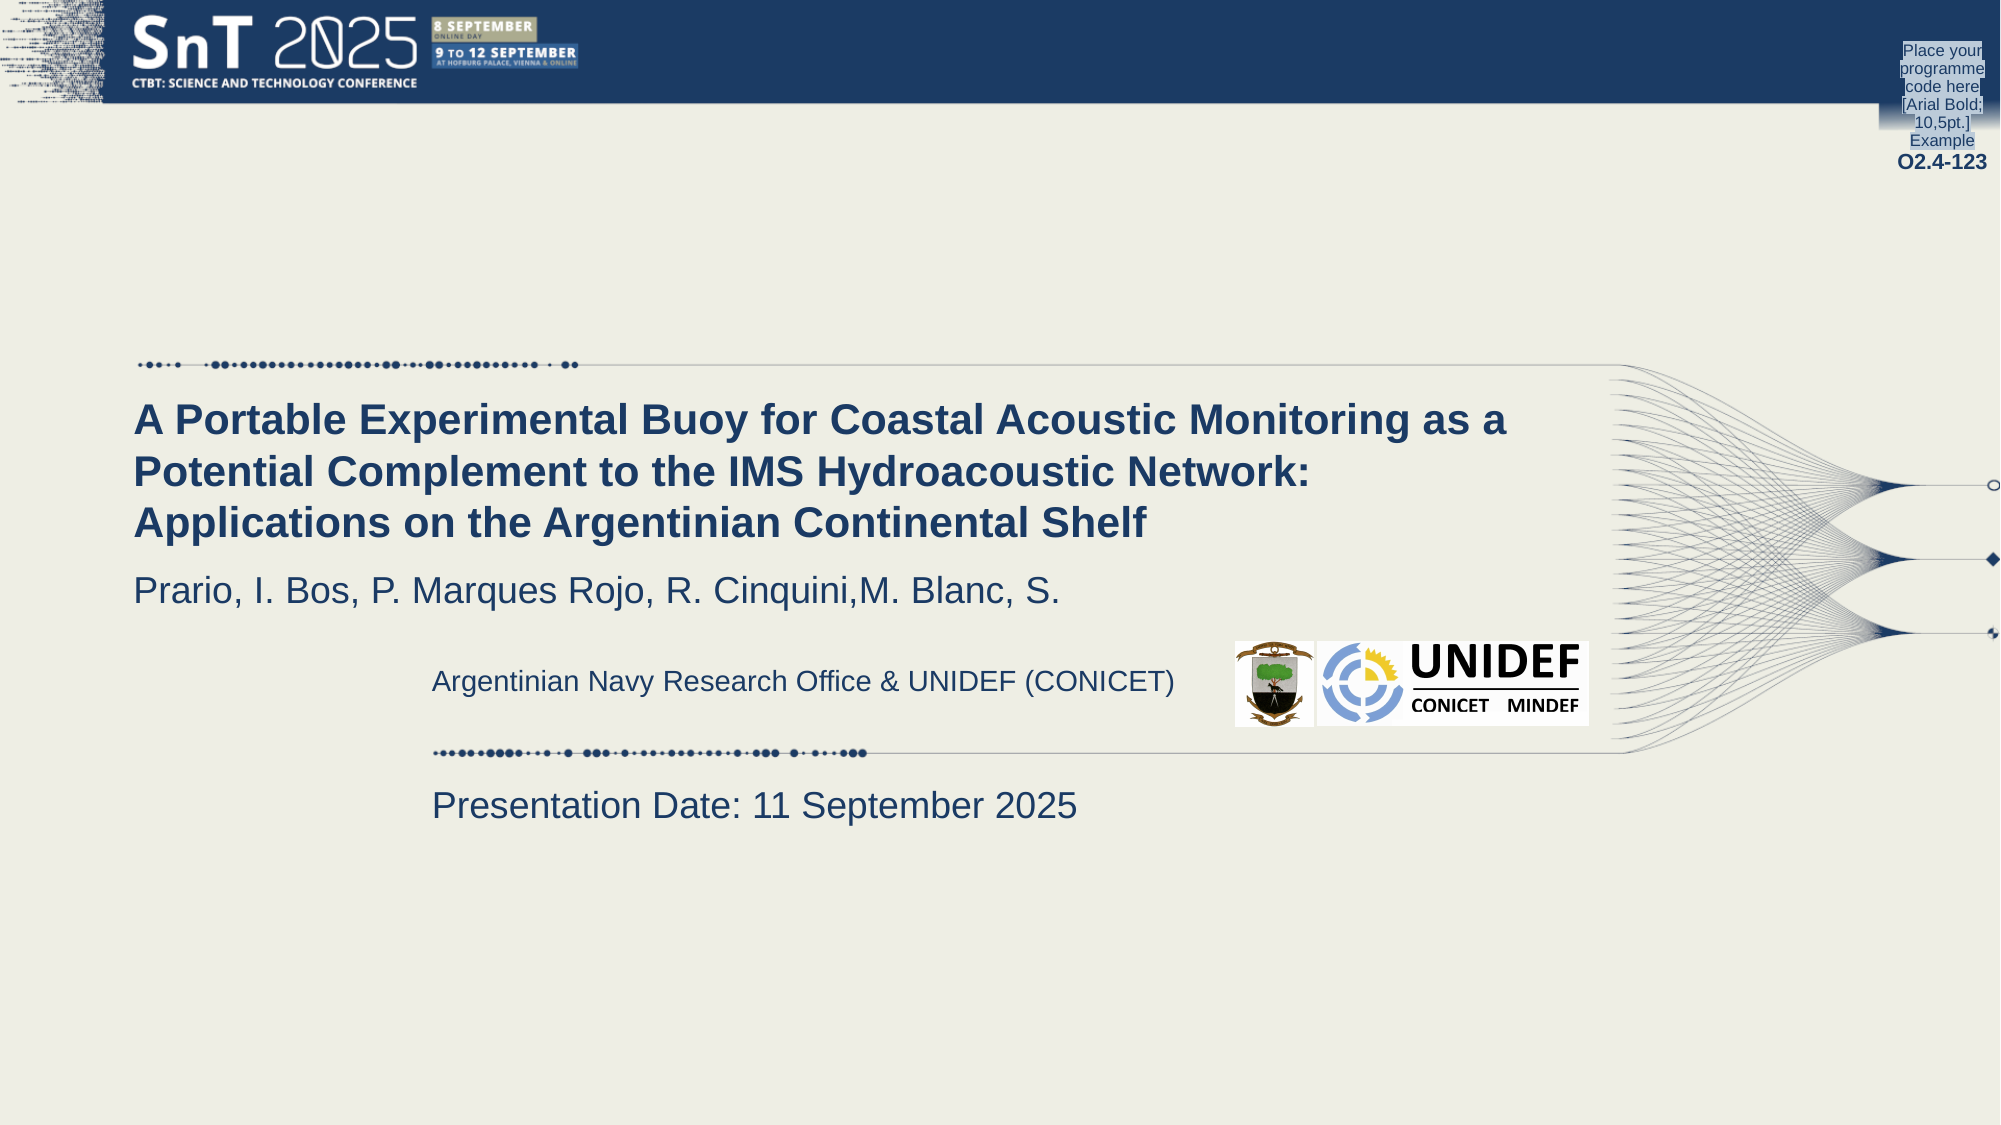

Place your programme code here
[Arial Bold; 10,5pt.]
Example
O2.4-123
A Portable Experimental Buoy for Coastal Acoustic Monitoring as a Potential Complement to the IMS Hydroacoustic Network: Applications on the Argentinian Continental Shelf
Prario, I. Bos, P. Marques Rojo, R. Cinquini,M. Blanc, S.
Argentinian Navy Research Office & UNIDEF (CONICET)
Presentation Date: 11 September 2025